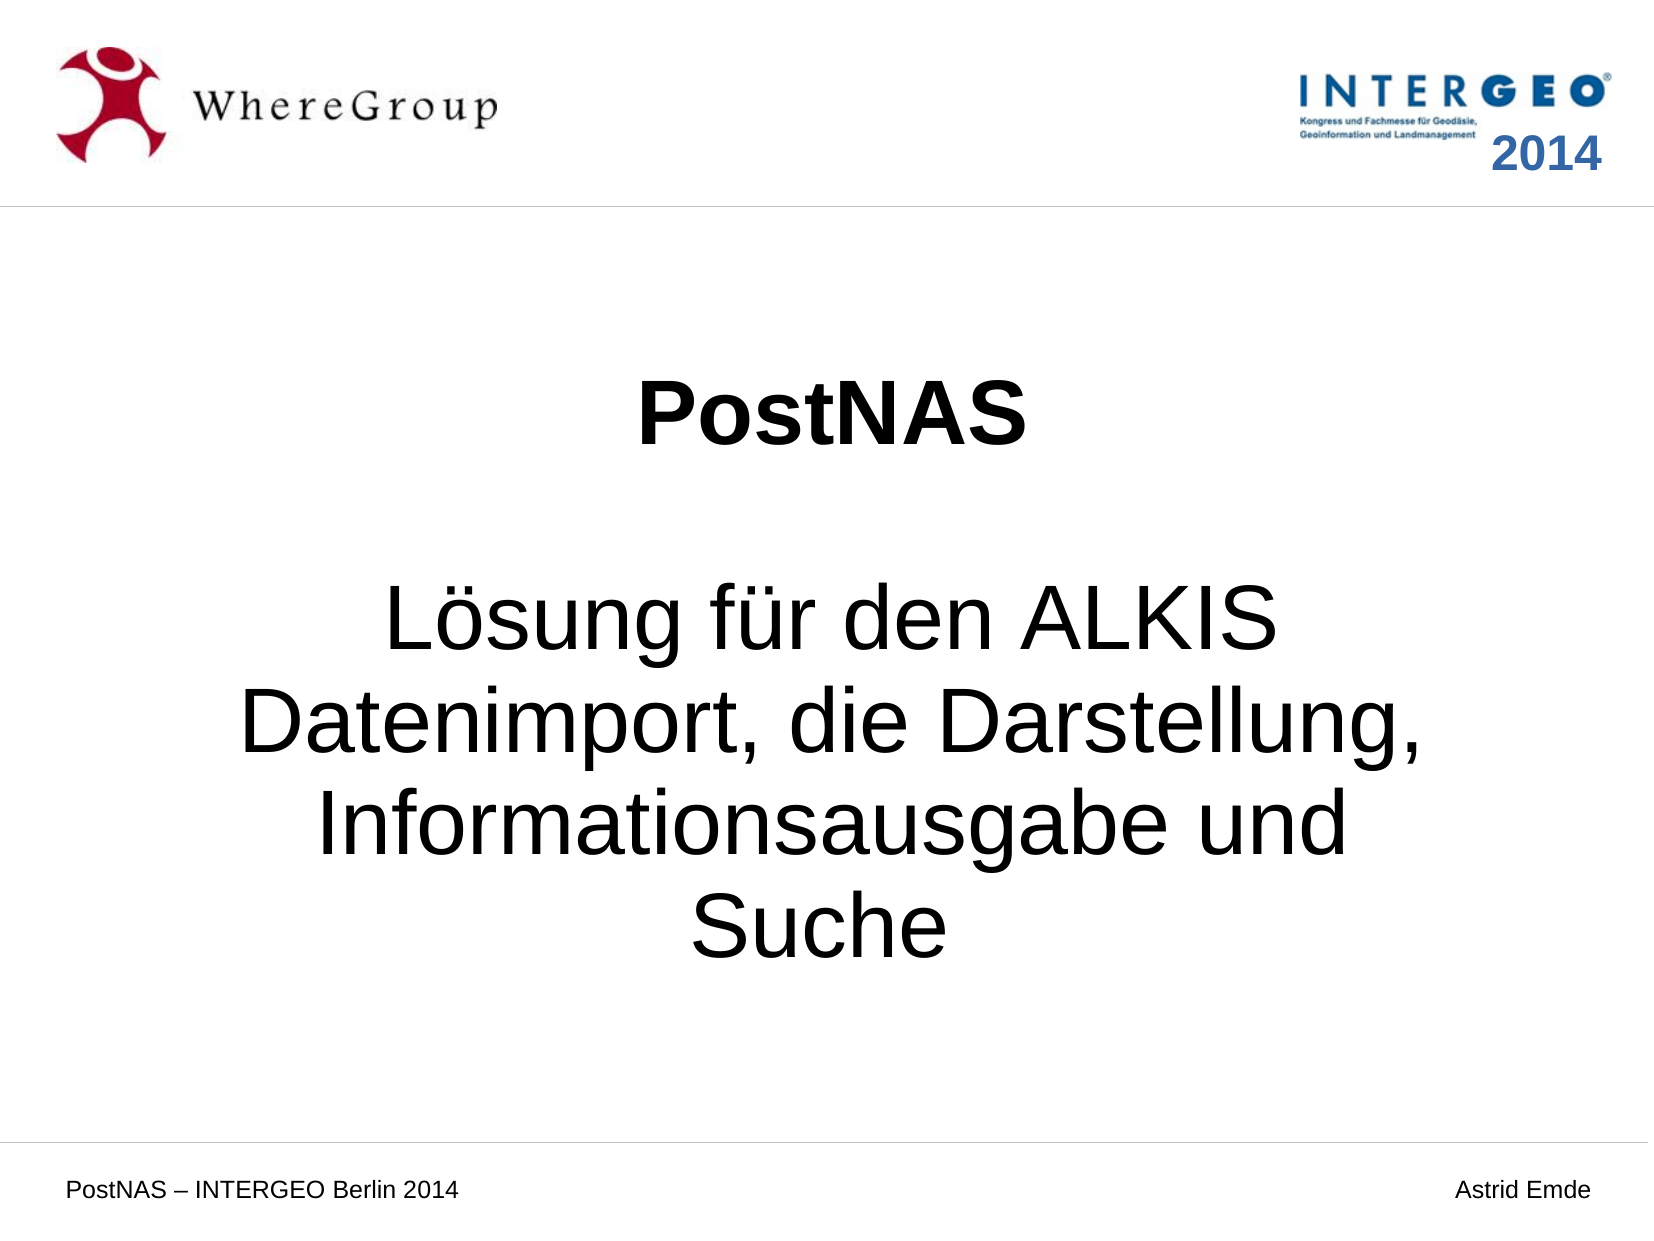

PostNAS
Lösung für den ALKIS Datenimport, die Darstellung, Informationsausgabe und Suche